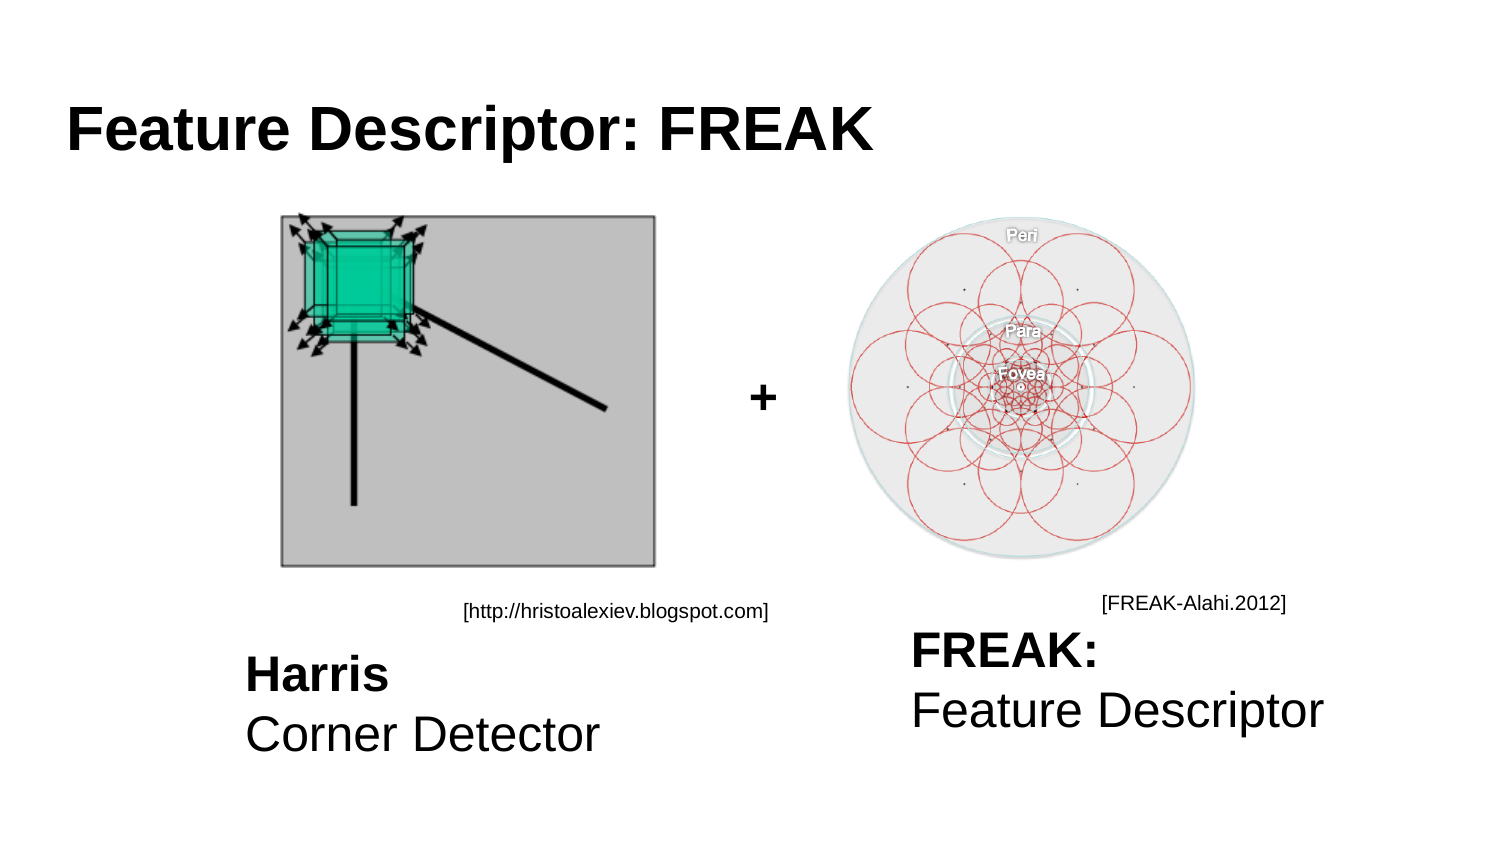

# Feature Descriptor: FREAK
+
[FREAK-Alahi.2012]
[http://hristoalexiev.blogspot.com]
FREAK:
Feature Descriptor
Harris
Corner Detector